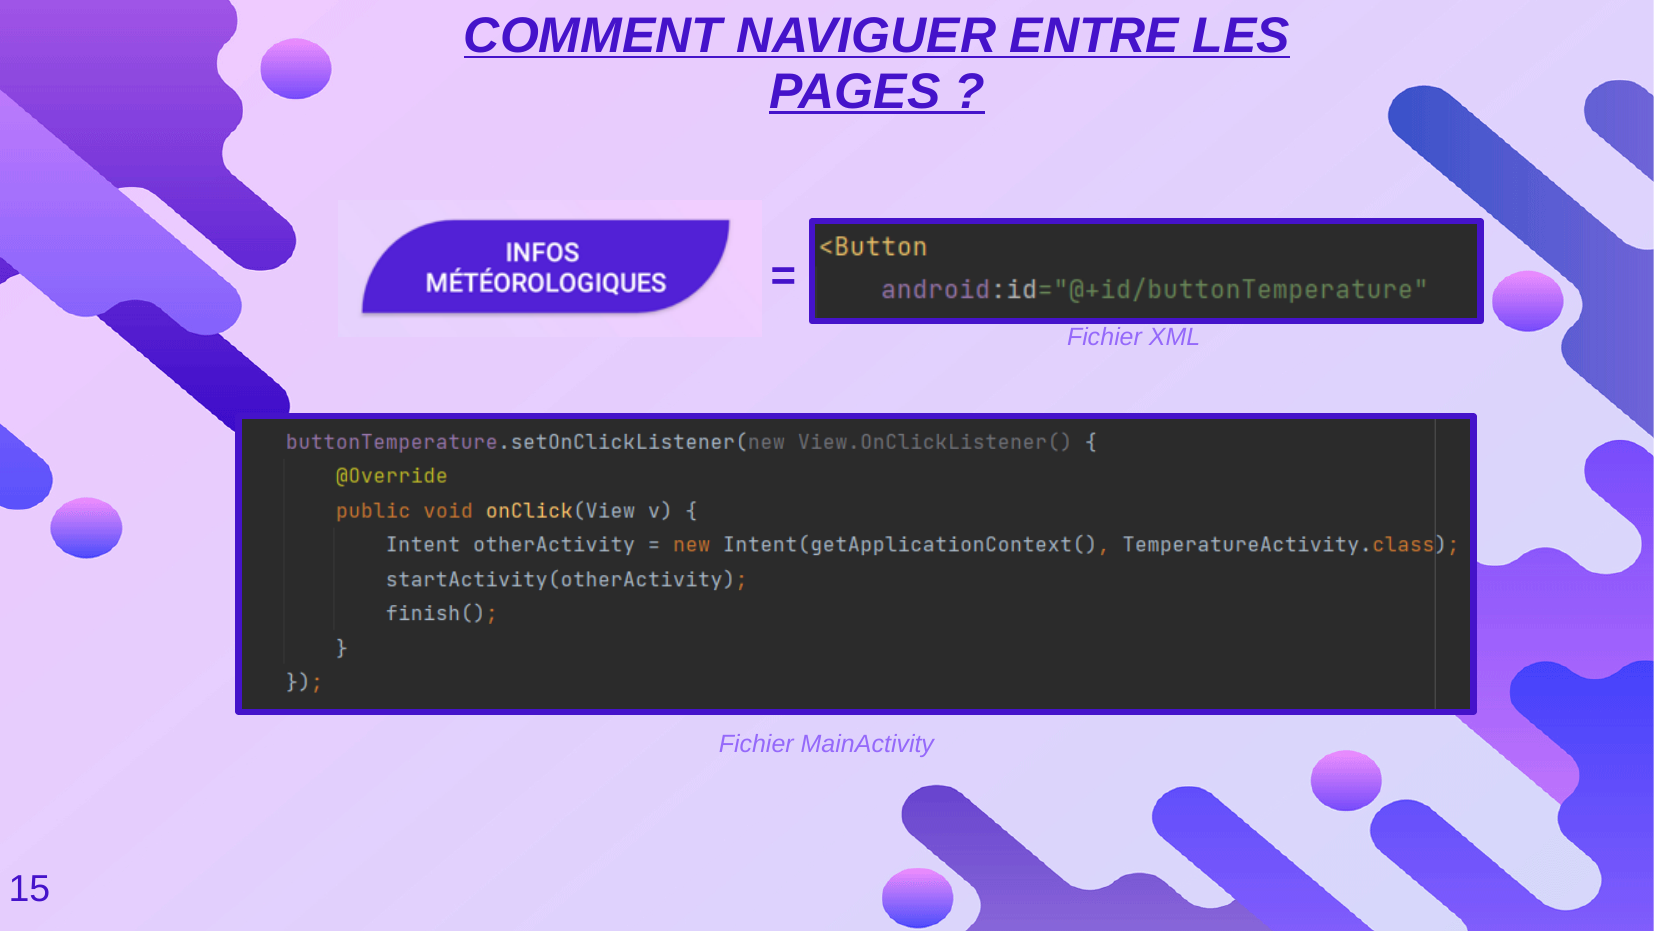

COMMENT NAVIGUER ENTRE LES PAGES ?
=
Fichier XML
Fichier MainActivity
15